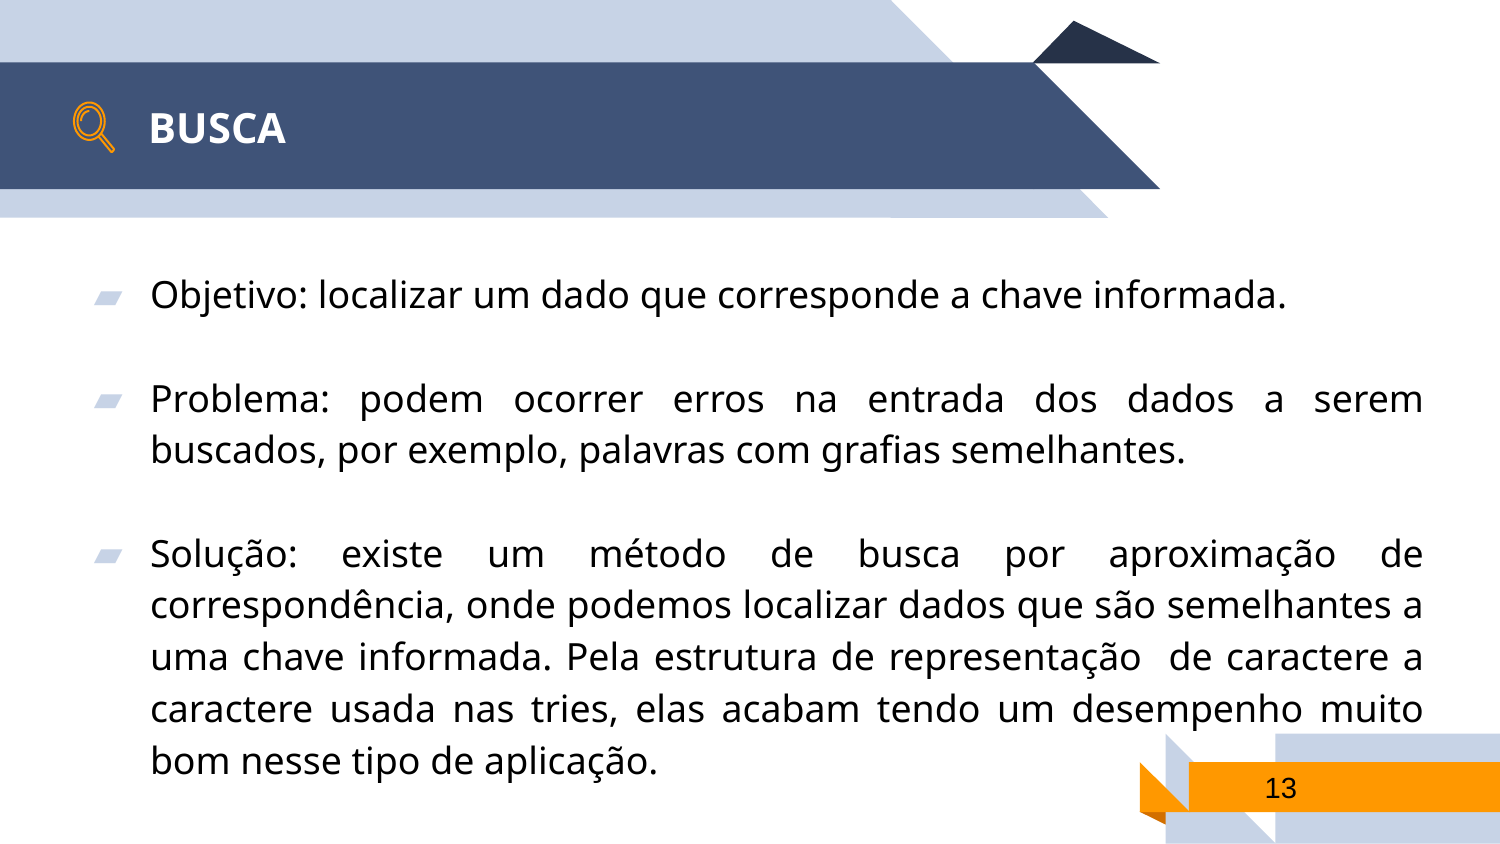

# BUSCA
Objetivo: localizar um dado que corresponde a chave informada.
Problema: podem ocorrer erros na entrada dos dados a serem buscados, por exemplo, palavras com grafias semelhantes.
Solução: existe um método de busca por aproximação de correspondência, onde podemos localizar dados que são semelhantes a uma chave informada. Pela estrutura de representação de caractere a caractere usada nas tries, elas acabam tendo um desempenho muito bom nesse tipo de aplicação.